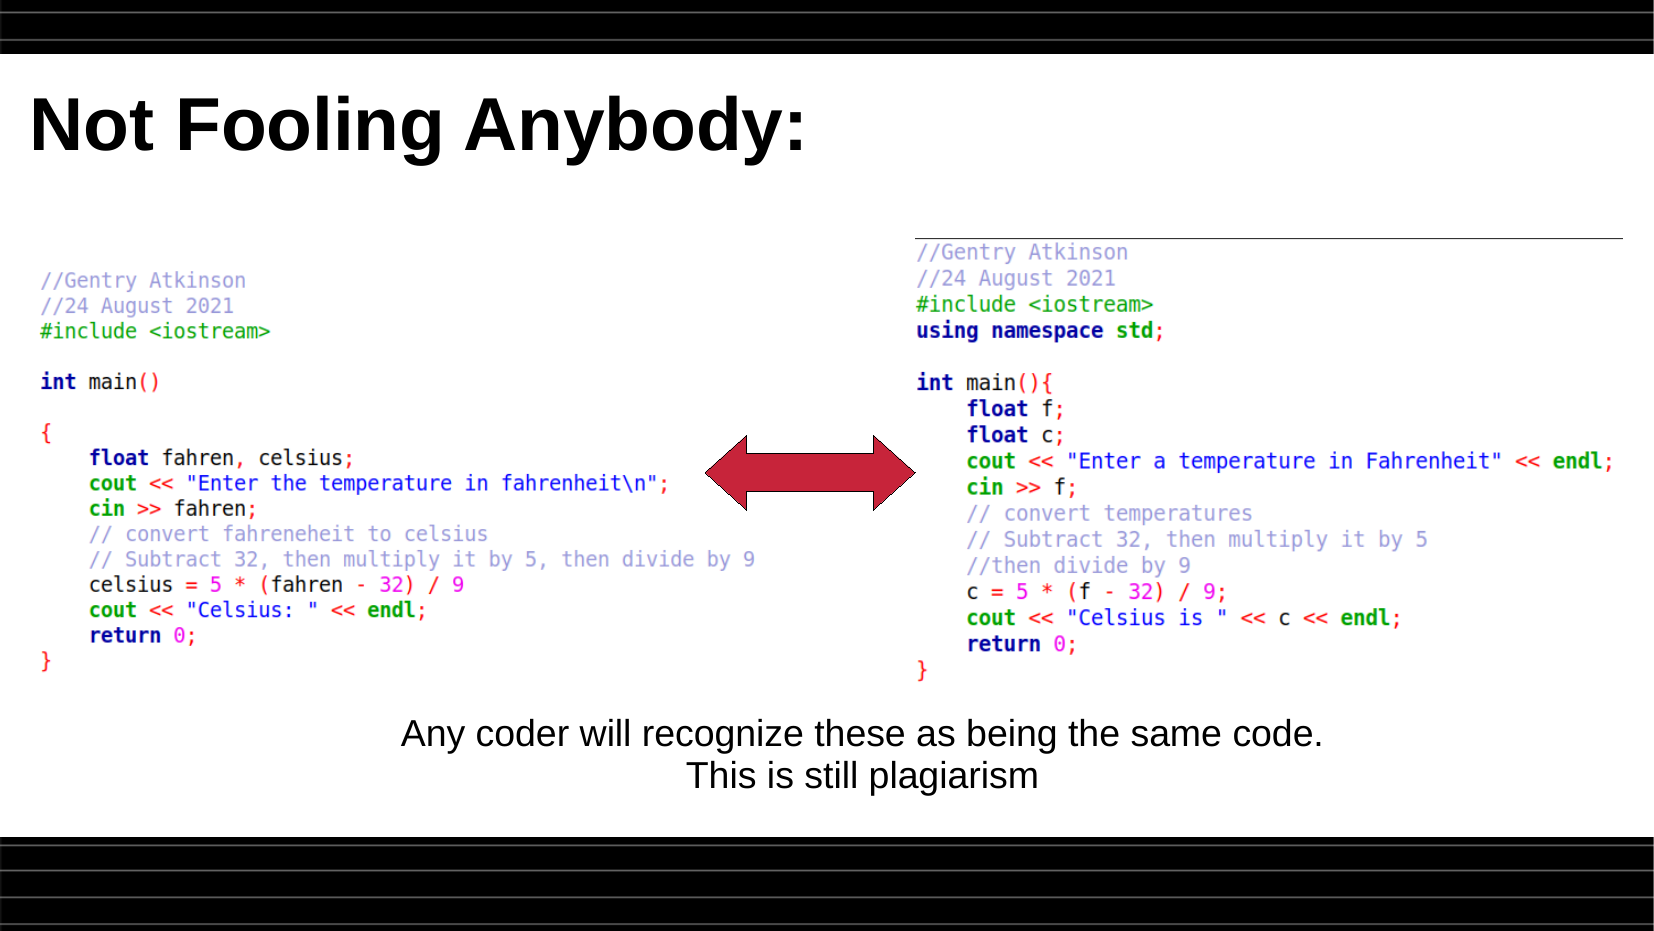

Not Fooling Anybody:
Any coder will recognize these as being the same code. This is still plagiarism